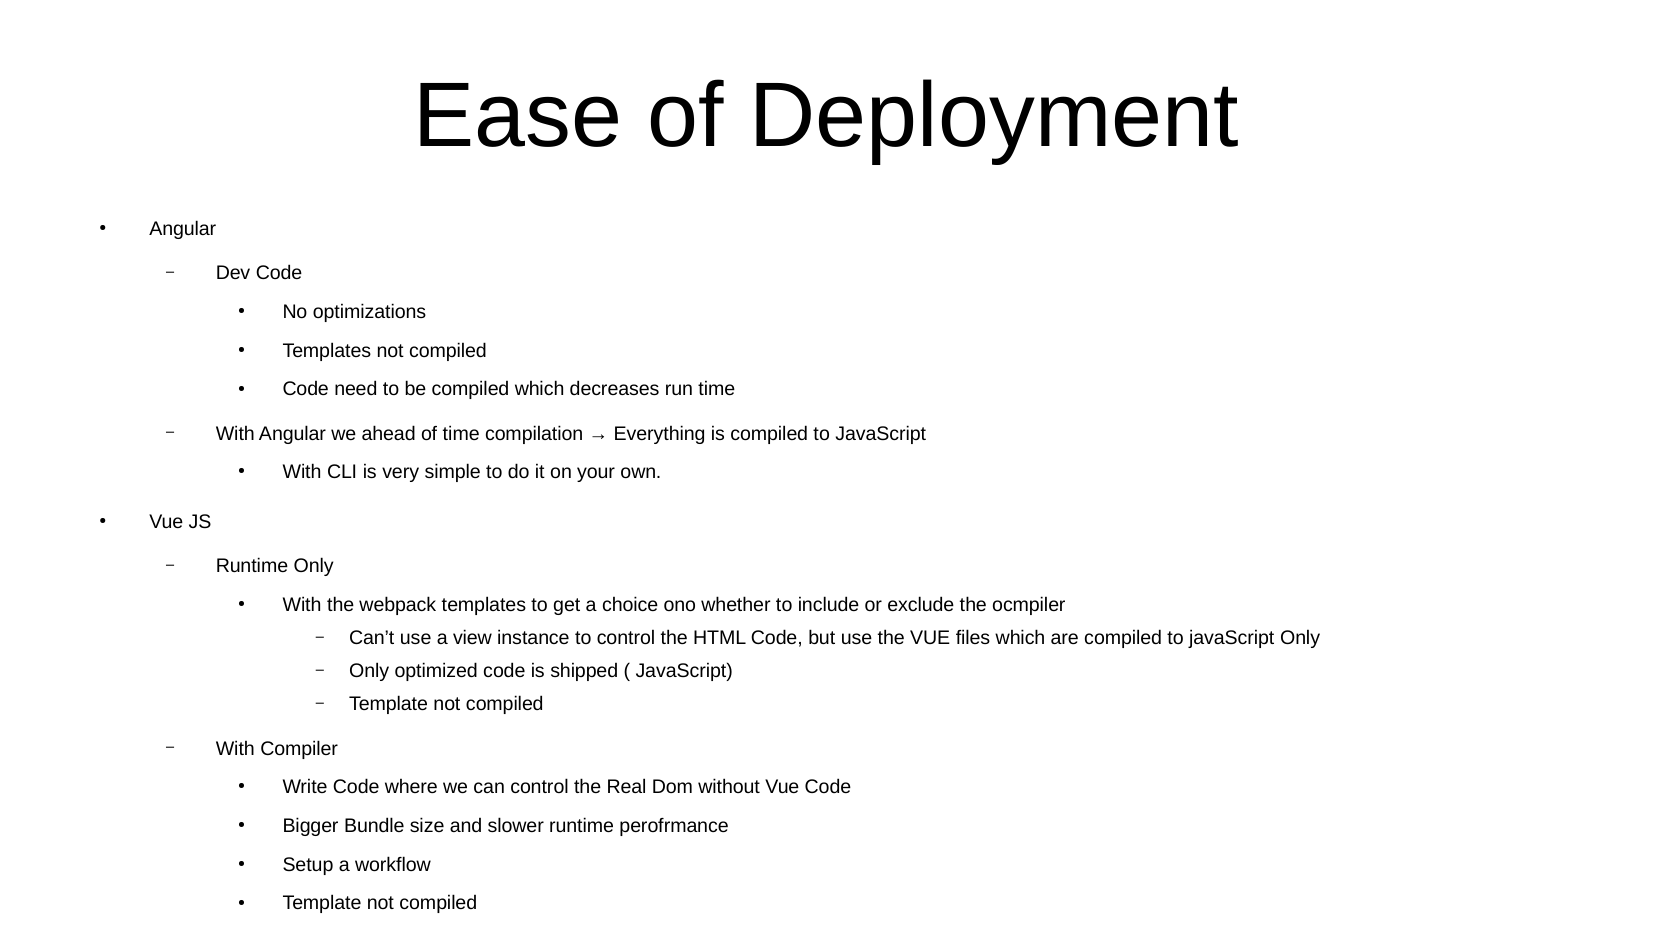

# Ease of Deployment
Angular
Dev Code
No optimizations
Templates not compiled
Code need to be compiled which decreases run time
With Angular we ahead of time compilation → Everything is compiled to JavaScript
With CLI is very simple to do it on your own.
Vue JS
Runtime Only
With the webpack templates to get a choice ono whether to include or exclude the ocmpiler
Can’t use a view instance to control the HTML Code, but use the VUE files which are compiled to javaScript Only
Only optimized code is shipped ( JavaScript)
Template not compiled
With Compiler
Write Code where we can control the Real Dom without Vue Code
Bigger Bundle size and slower runtime perofrmance
Setup a workflow
Template not compiled